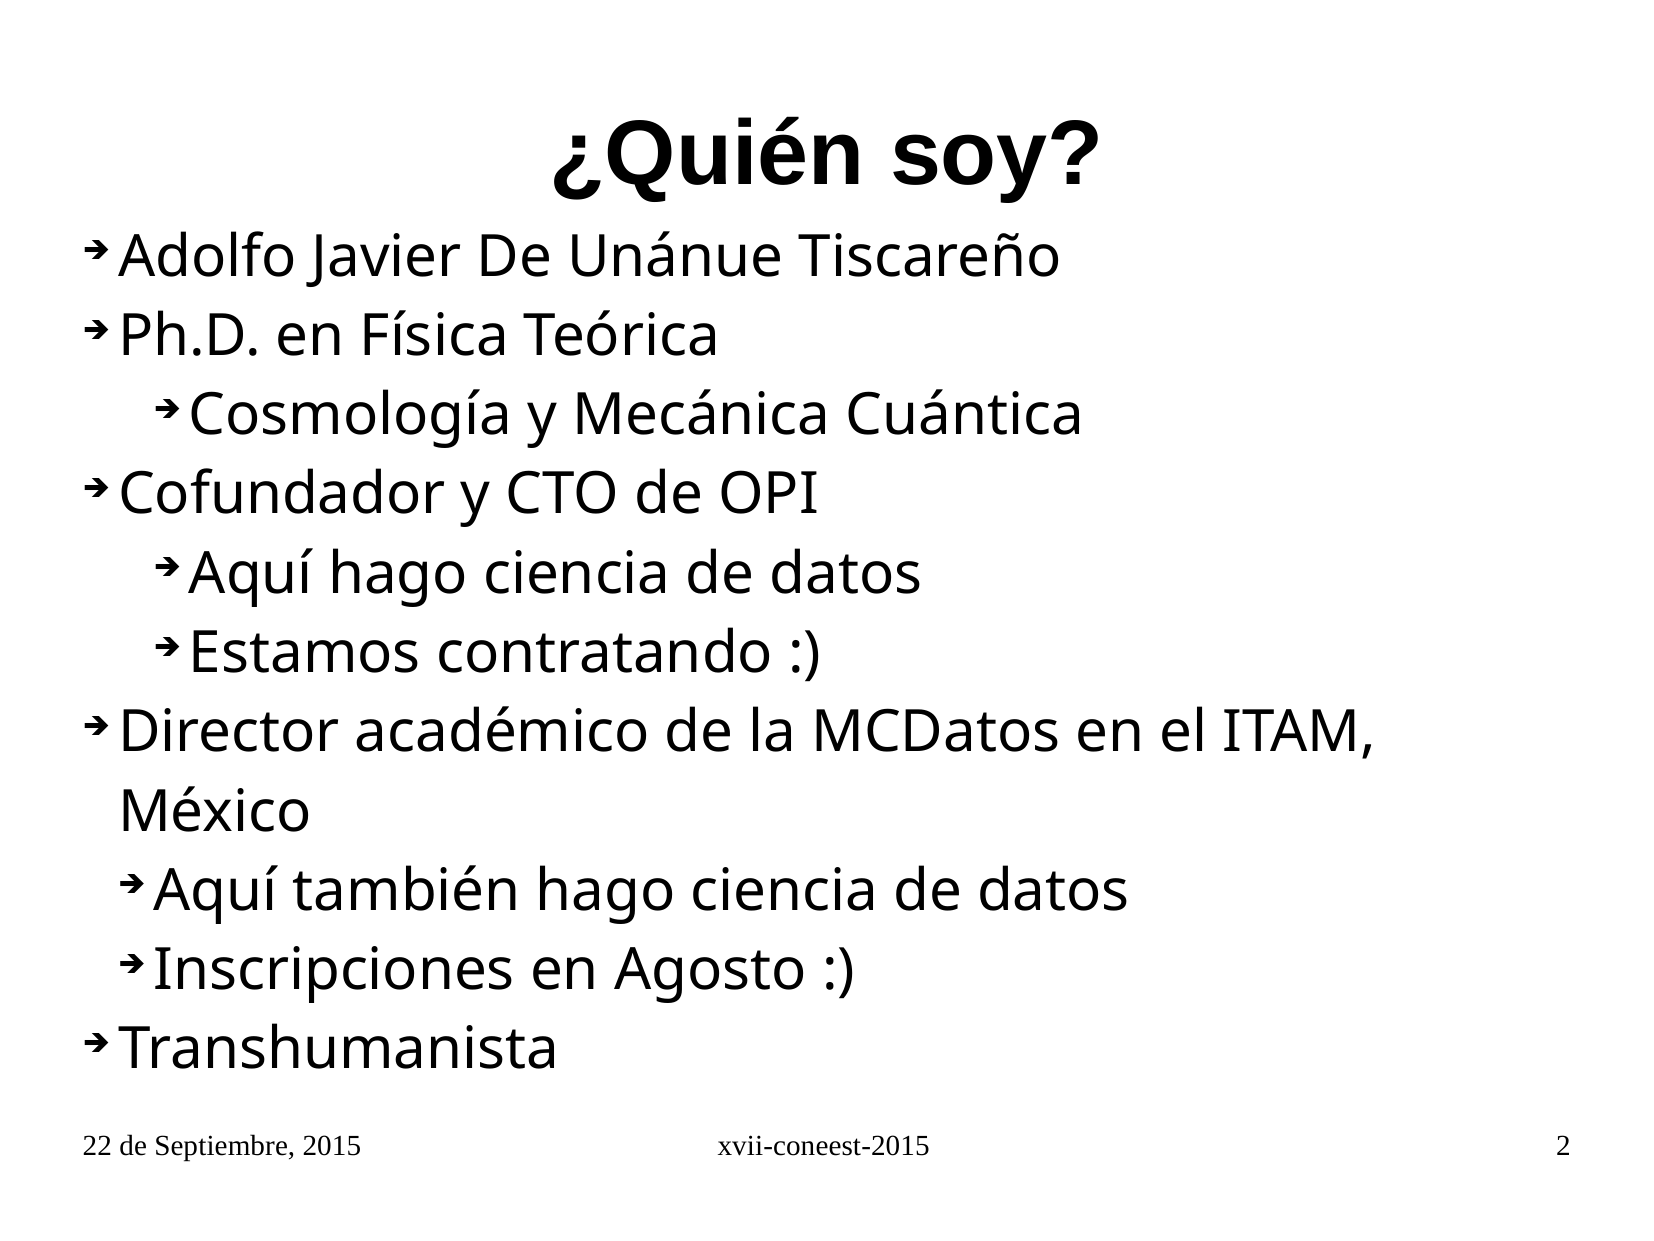

# ¿Quién soy?
Adolfo Javier De Unánue Tiscareño
Ph.D. en Física Teórica
Cosmología y Mecánica Cuántica
Cofundador y CTO de OPI
Aquí hago ciencia de datos
Estamos contratando :)
Director académico de la MCDatos en el ITAM, México
Aquí también hago ciencia de datos
Inscripciones en Agosto :)
Transhumanista
22 de Septiembre, 2015
xvii-coneest-2015
2